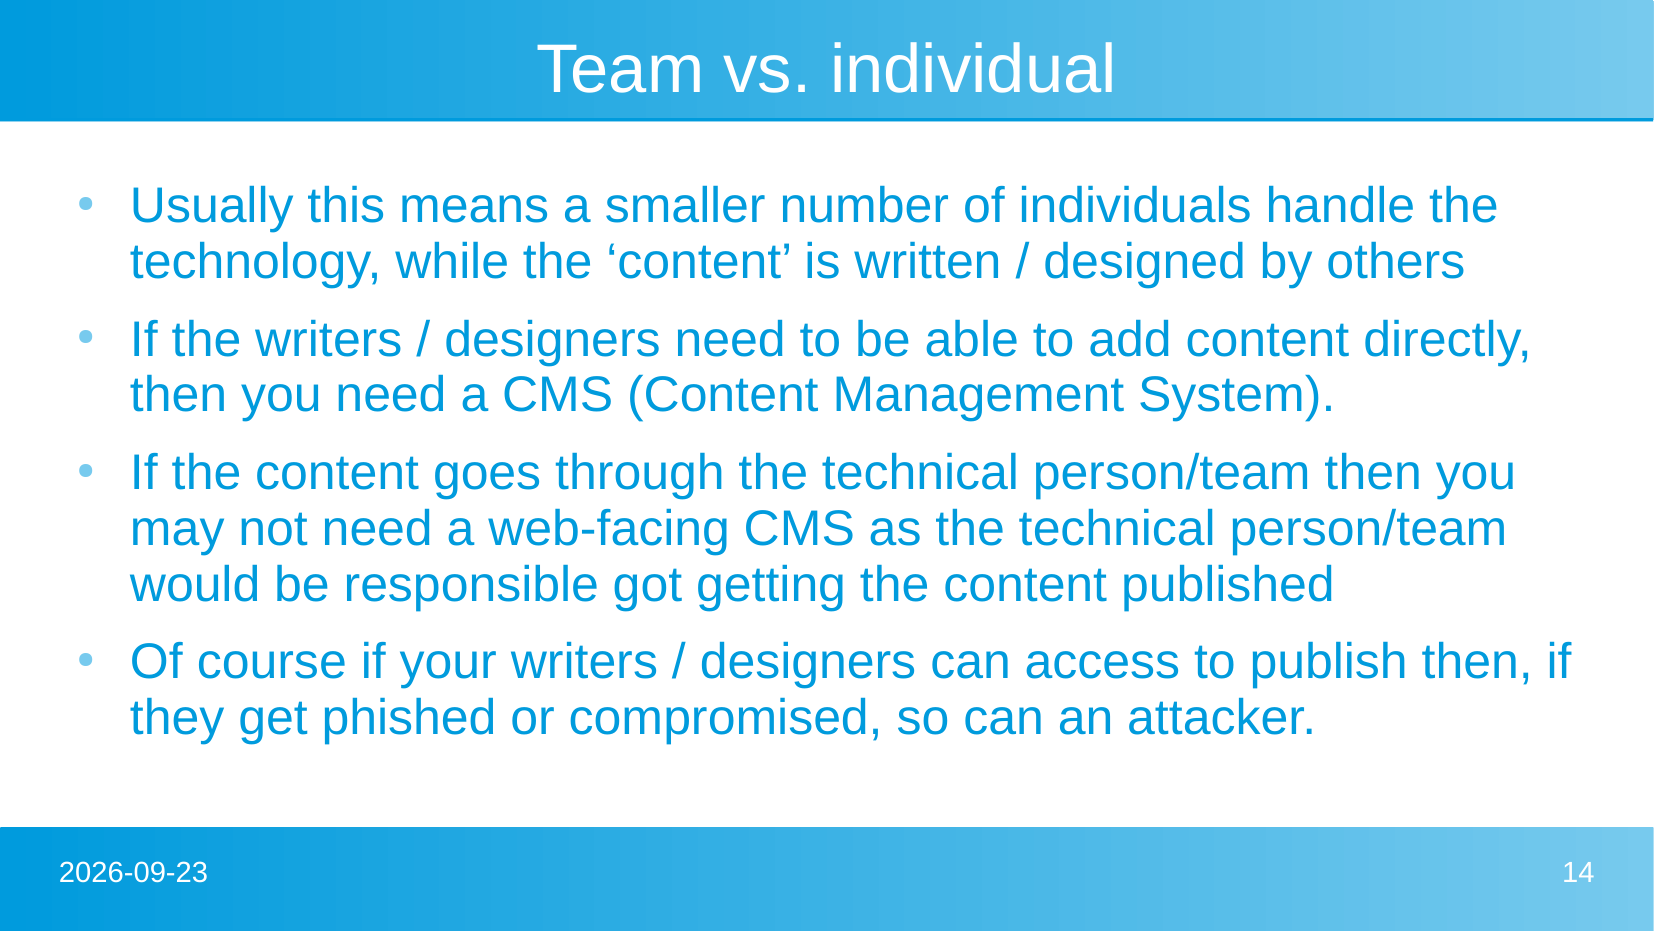

# Team vs. individual
Usually this means a smaller number of individuals handle the technology, while the ‘content’ is written / designed by others
If the writers / designers need to be able to add content directly, then you need a CMS (Content Management System).
If the content goes through the technical person/team then you may not need a web-facing CMS as the technical person/team would be responsible got getting the content published
Of course if your writers / designers can access to publish then, if they get phished or compromised, so can an attacker.
14